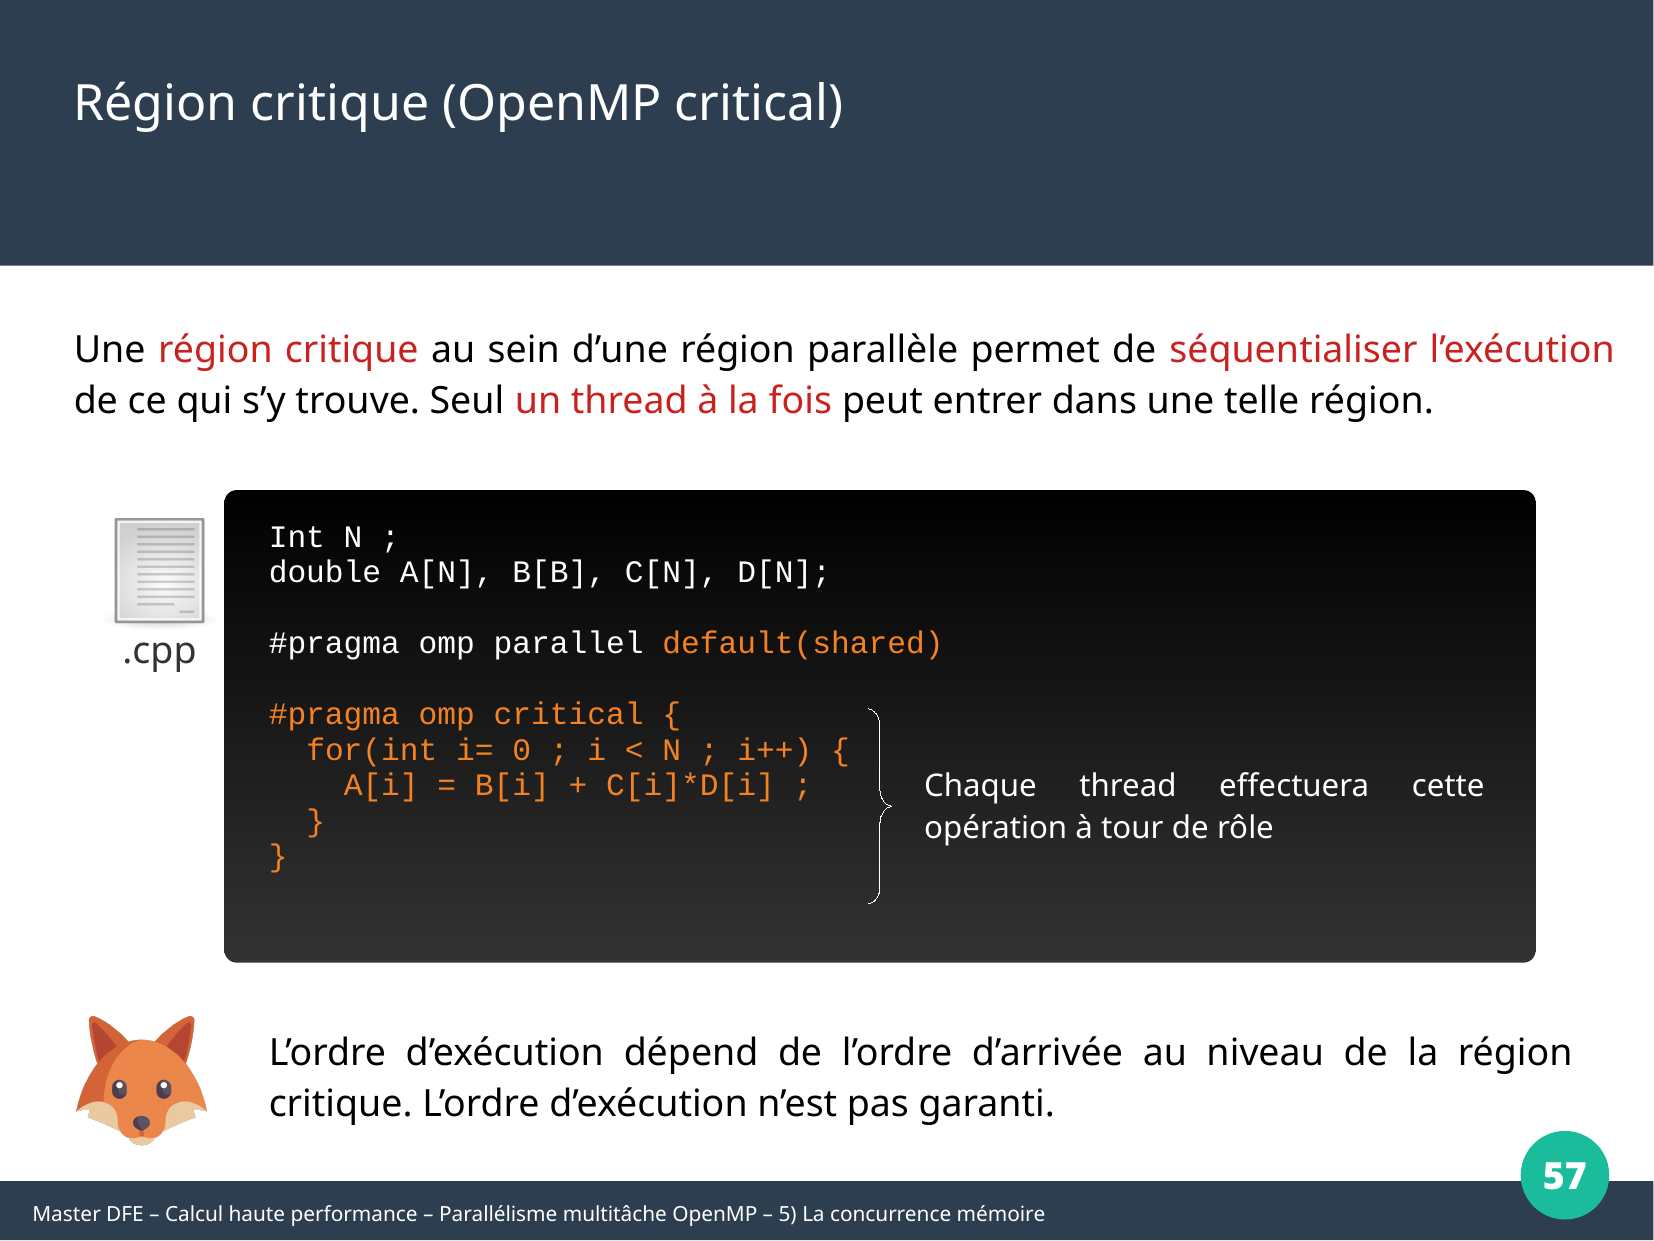

Région critique (OpenMP critical)
Une région critique au sein d’une région parallèle permet de séquentialiser l’exécution de ce qui s’y trouve. Seul un thread à la fois peut entrer dans une telle région.
Int N ;
double A[N], B[B], C[N], D[N];
#pragma omp parallel default(shared)
#pragma omp critical {
 for(int i= 0 ; i < N ; i++) {
 A[i] = B[i] + C[i]*D[i] ;
 }
}
.cpp
Chaque thread effectuera cette opération à tour de rôle
L’ordre d’exécution dépend de l’ordre d’arrivée au niveau de la région critique. L’ordre d’exécution n’est pas garanti.
57
Master DFE – Calcul haute performance – Parallélisme multitâche OpenMP – 5) La concurrence mémoire